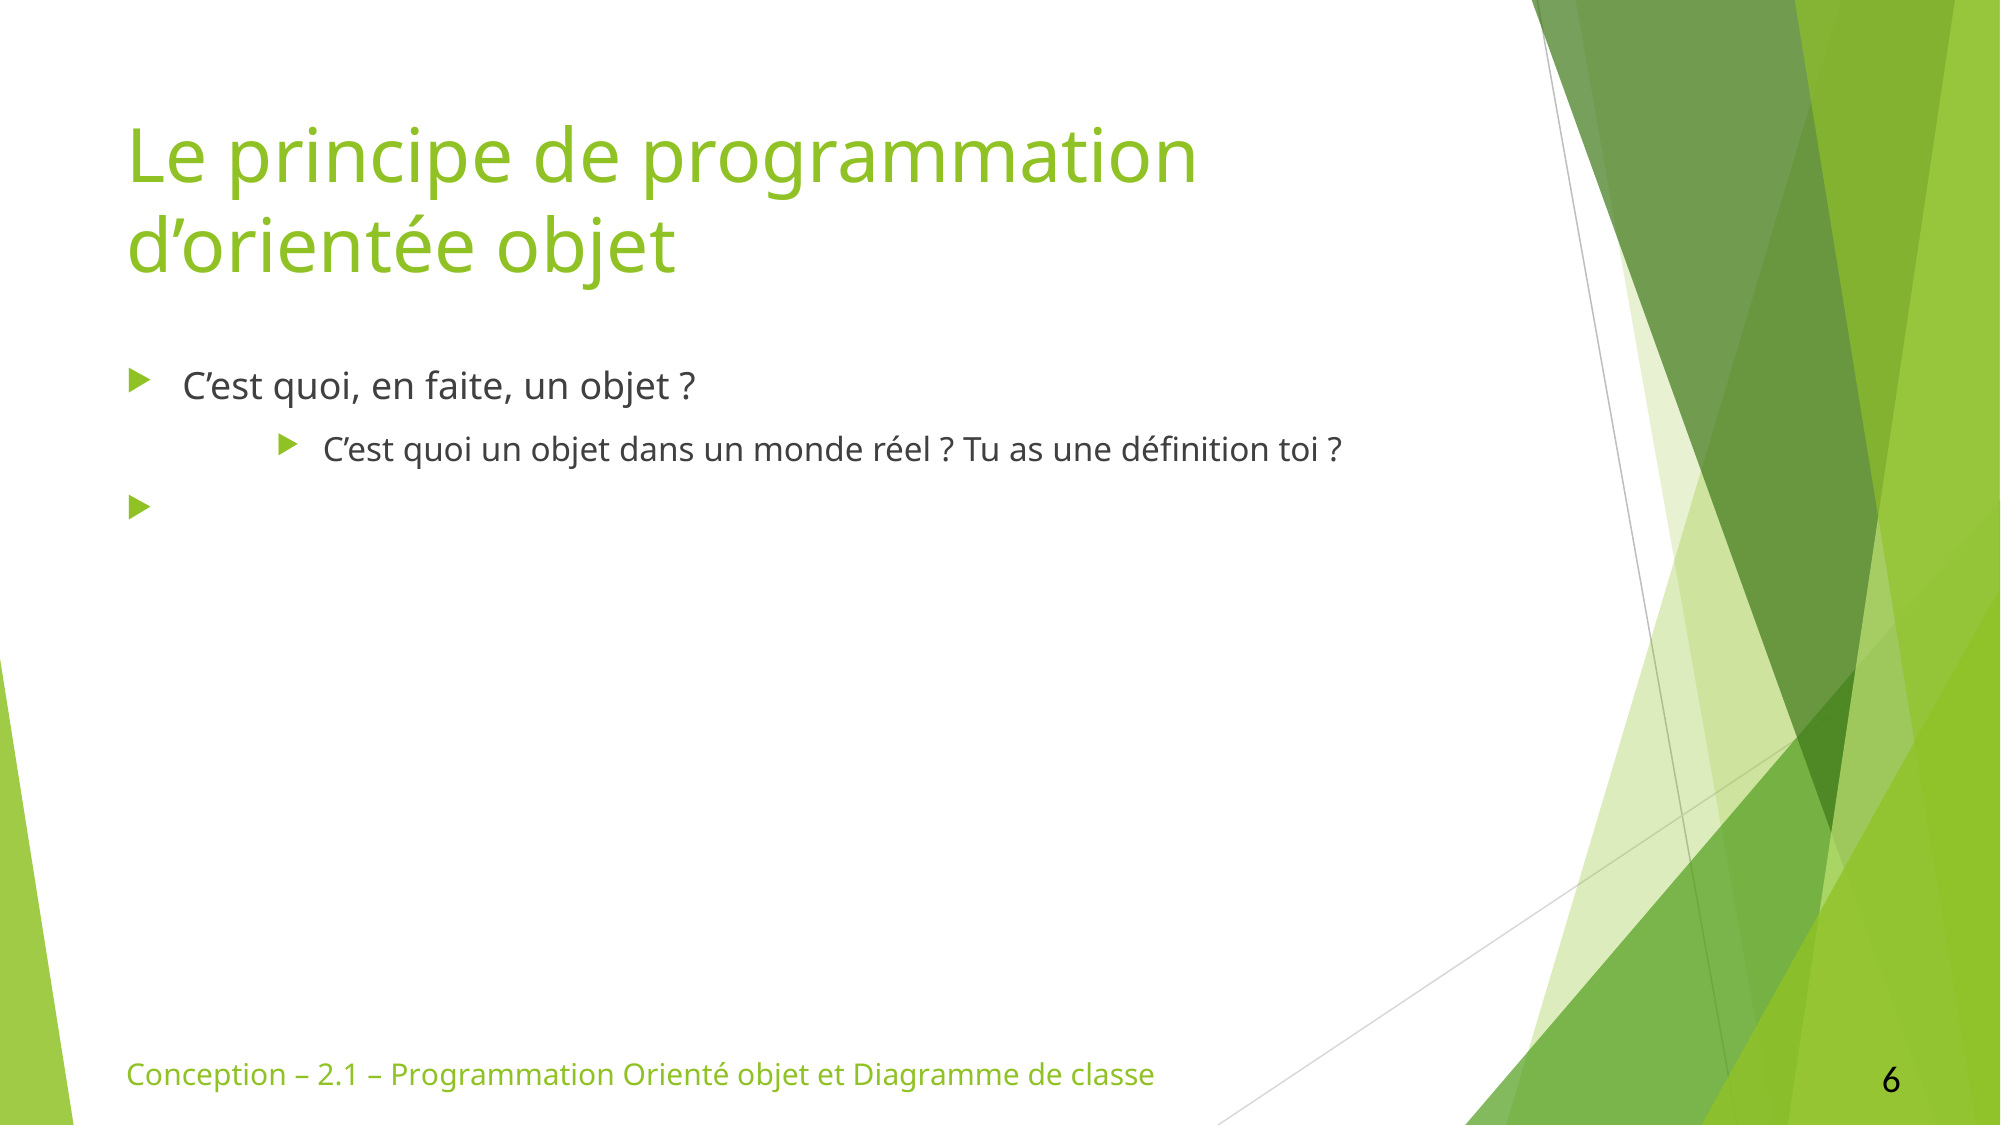

# Le principe de programmation d’orientée objet
C’est quoi, en faite, un objet ?
C’est quoi un objet dans un monde réel ? Tu as une définition toi ?
Conception – 2.1 – Programmation Orienté objet et Diagramme de classe